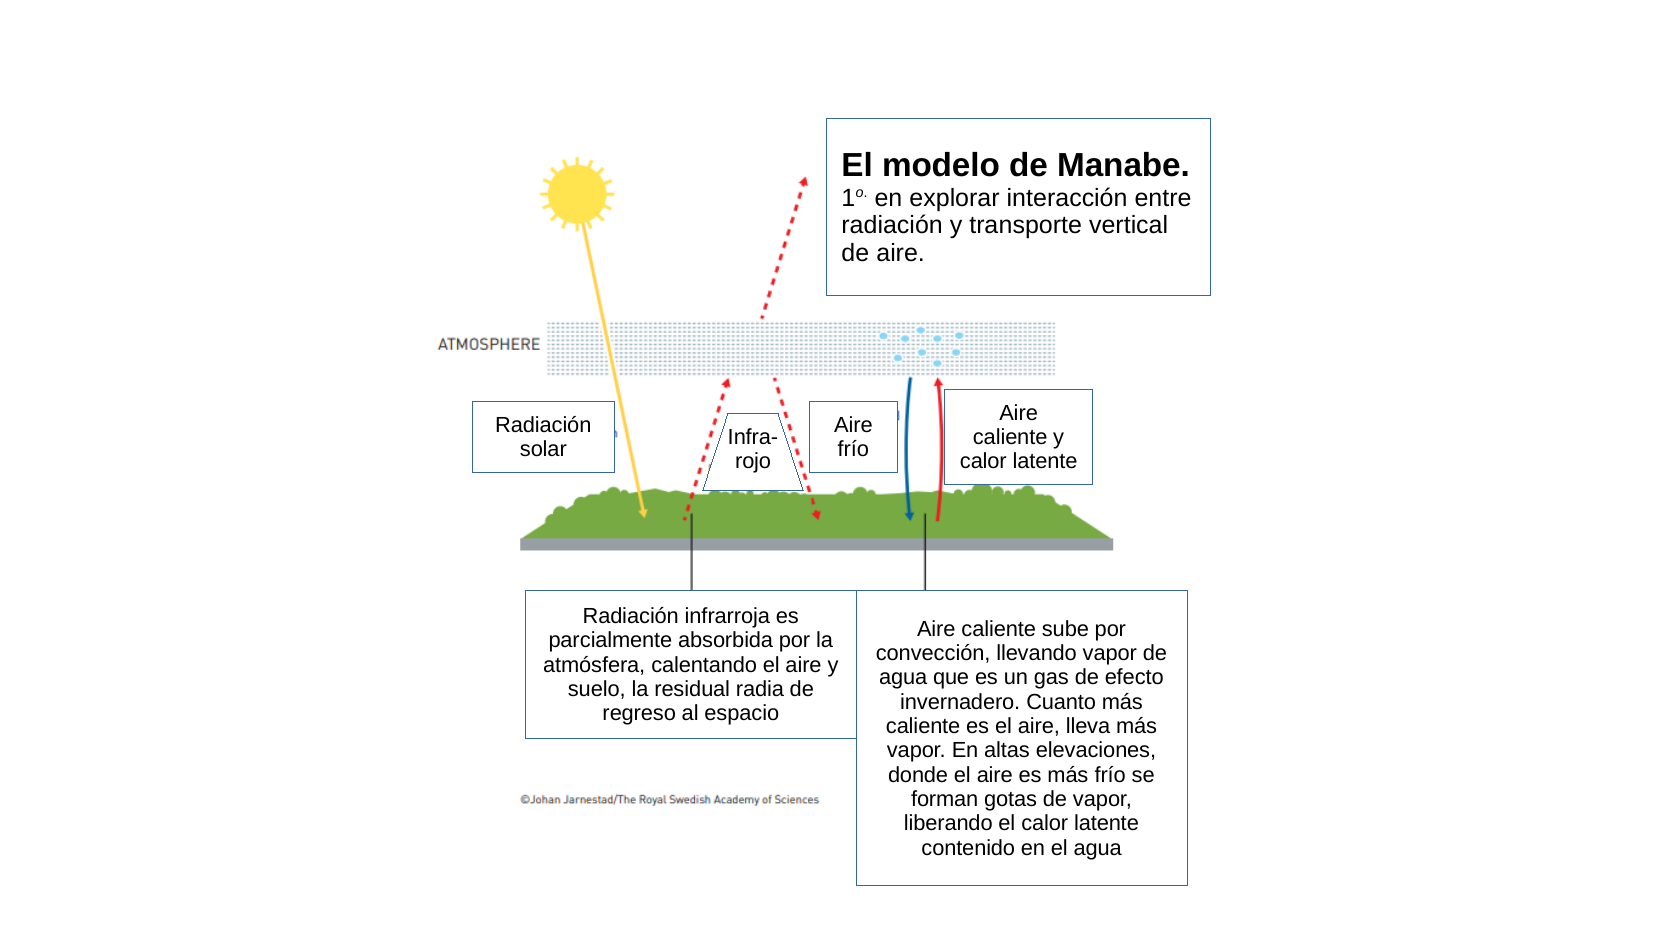

El modelo de Manabe.
1o. en explorar interacción entre radiación y transporte vertical de aire.
Aire caliente y calor latente
Radiación solar
Aire frío
Infra-rojo
Radiación infrarroja es parcialmente absorbida por la atmósfera, calentando el aire y suelo, la residual radia de regreso al espacio
Aire caliente sube por convección, llevando vapor de agua que es un gas de efecto invernadero. Cuanto más caliente es el aire, lleva más vapor. En altas elevaciones, donde el aire es más frío se forman gotas de vapor, liberando el calor latente contenido en el agua